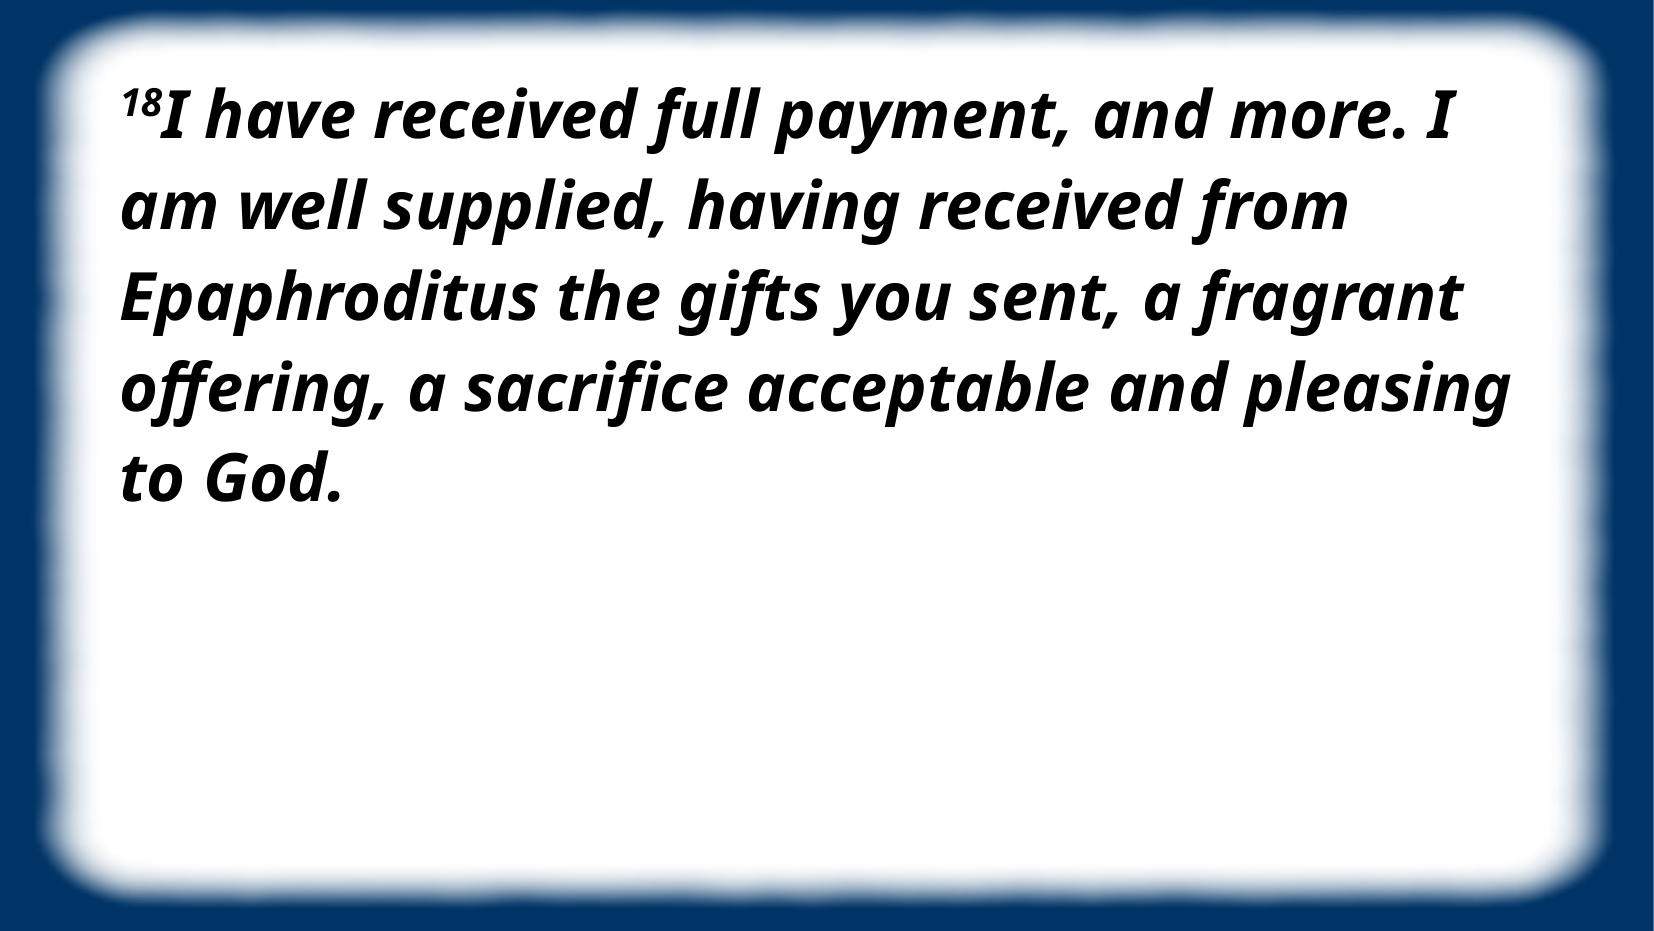

18I have received full payment, and more. I am well supplied, having received from Epaphroditus the gifts you sent, a fragrant offering, a sacrifice acceptable and pleasing to God.